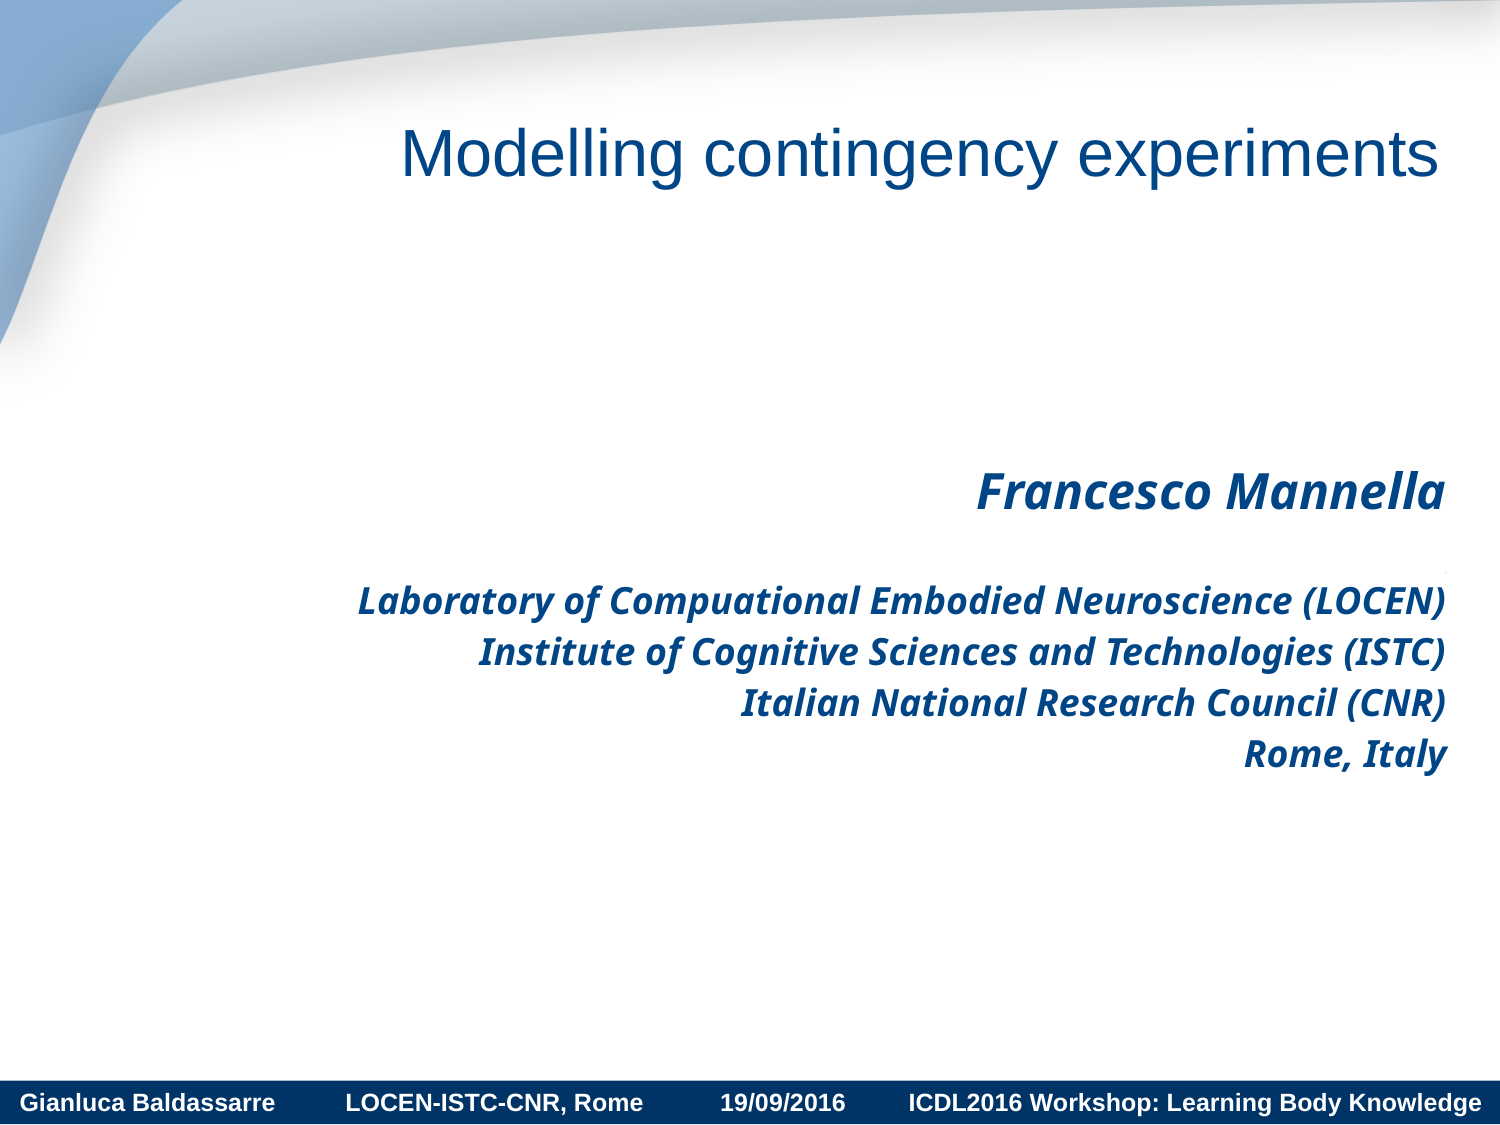

# Modelling contingency experiments
Francesco Mannella
.
Laboratory of Compuational Embodied Neuroscience (LOCEN)
Institute of Cognitive Sciences and Technologies (ISTC)
Italian National Research Council (CNR)
Rome, Italy